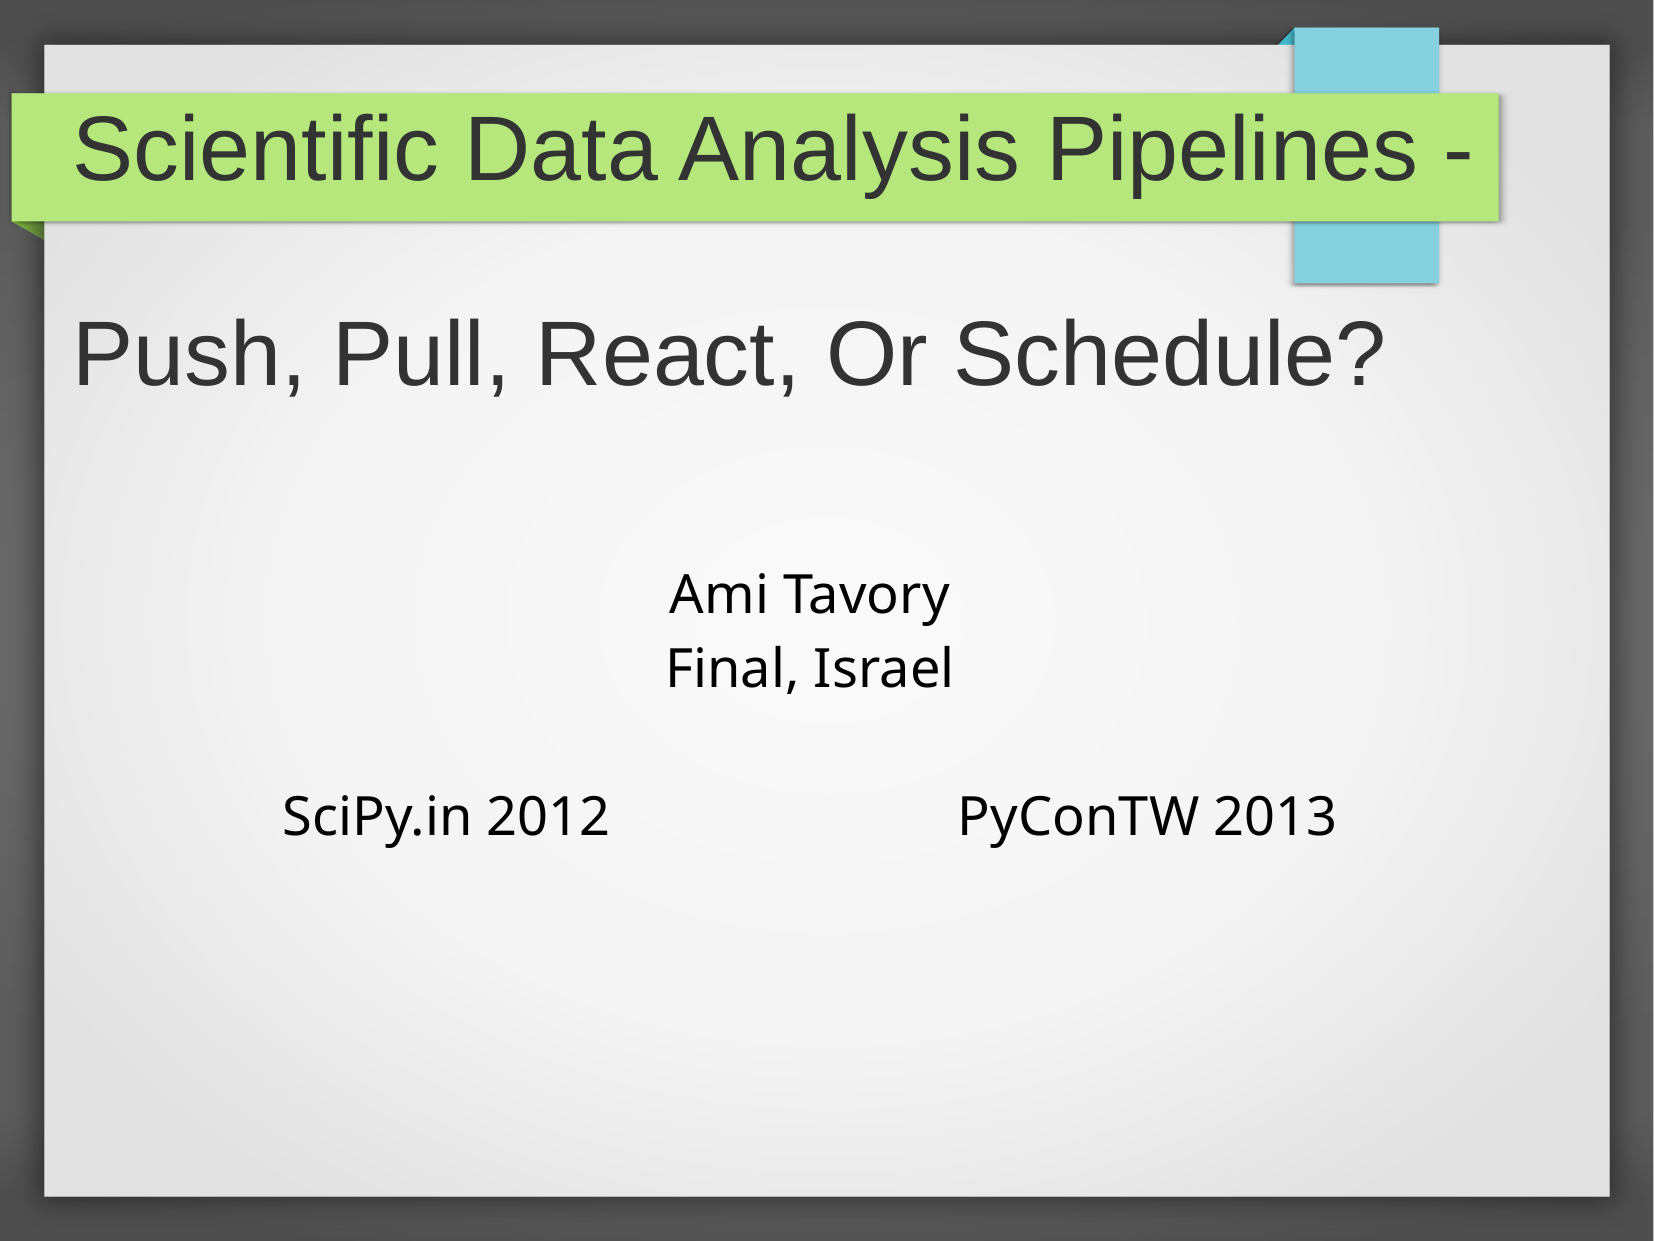

# Scientific Data Analysis Pipelines - Push, Pull, React, Or Schedule?
Ami Tavory
Final, Israel
SciPy.in 2012					PyConTW 2013